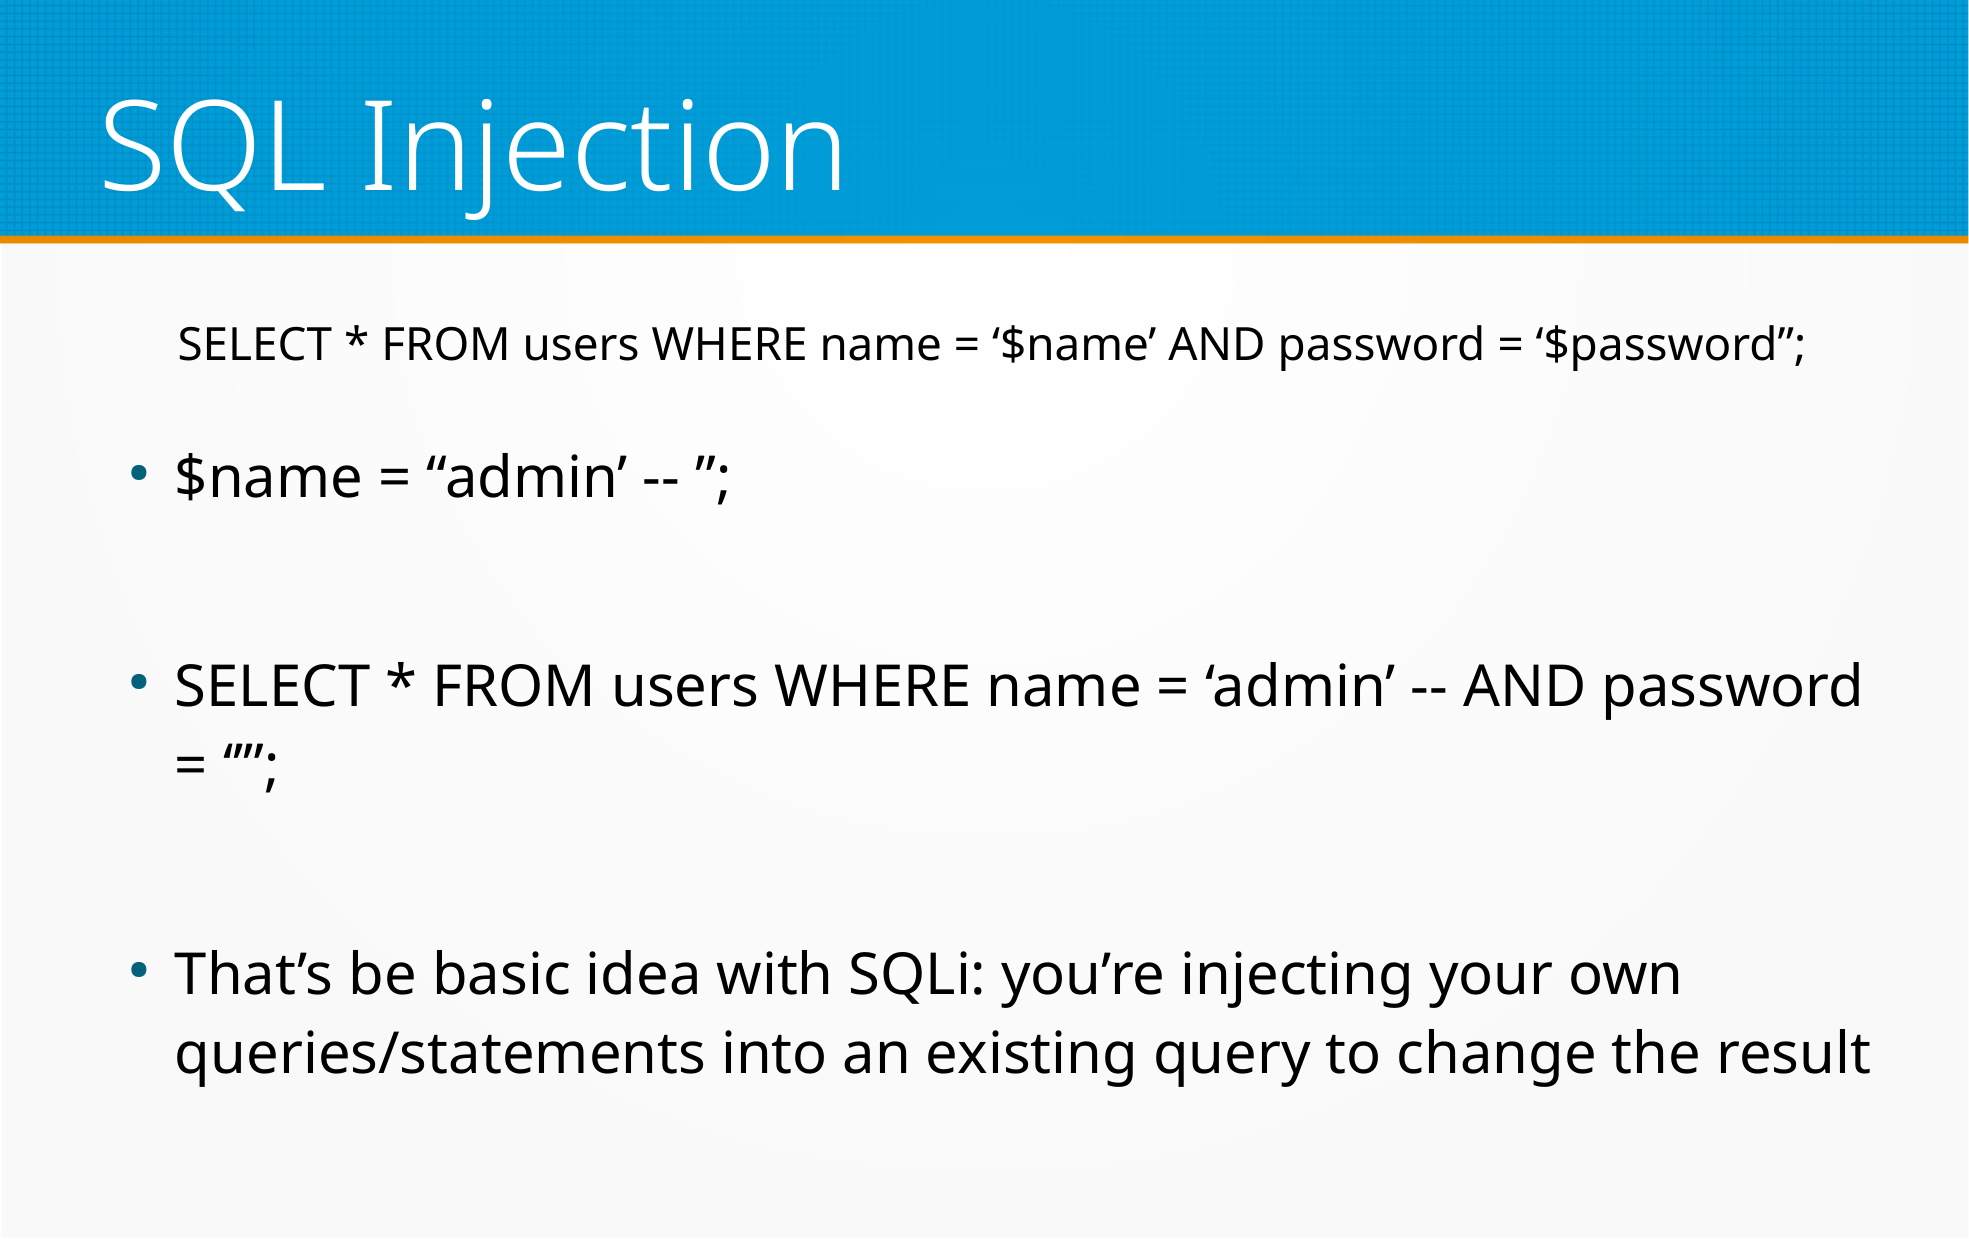

# SQL Injection
SELECT * FROM users WHERE name = ‘$name’ AND password = ‘$password”;
$name = “admin’ -- ”;
SELECT * FROM users WHERE name = ‘admin’ -- AND password = ‘’”;
That’s be basic idea with SQLi: you’re injecting your own queries/statements into an existing query to change the result